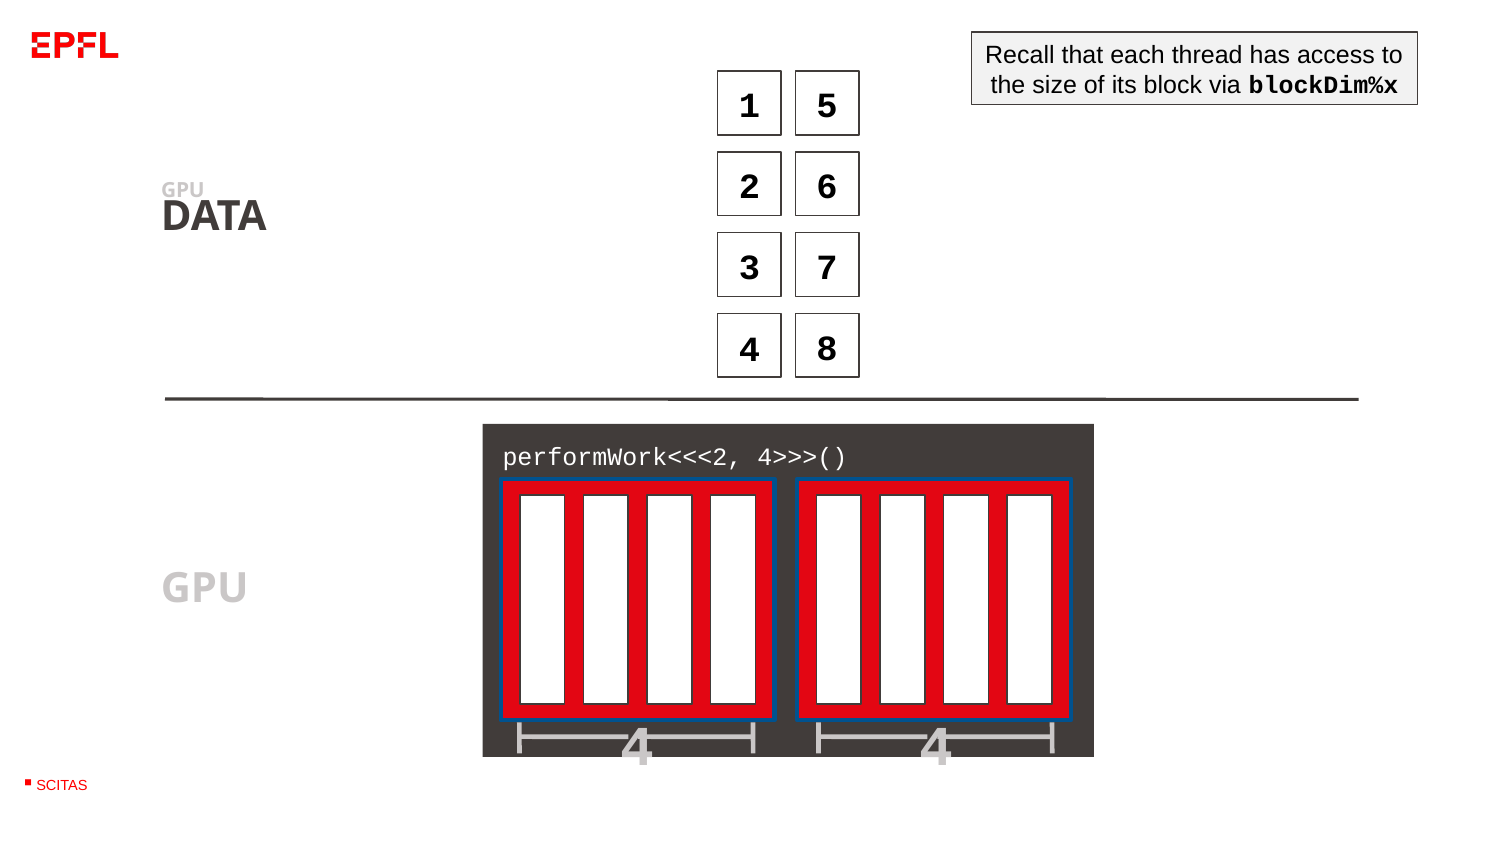

Recall that each thread has access to the size of its block via blockDim%x
5
6
7
8
1
2
3
4
GPU
DATA
performWork<<<2, 4>>>()
GPU
4
4